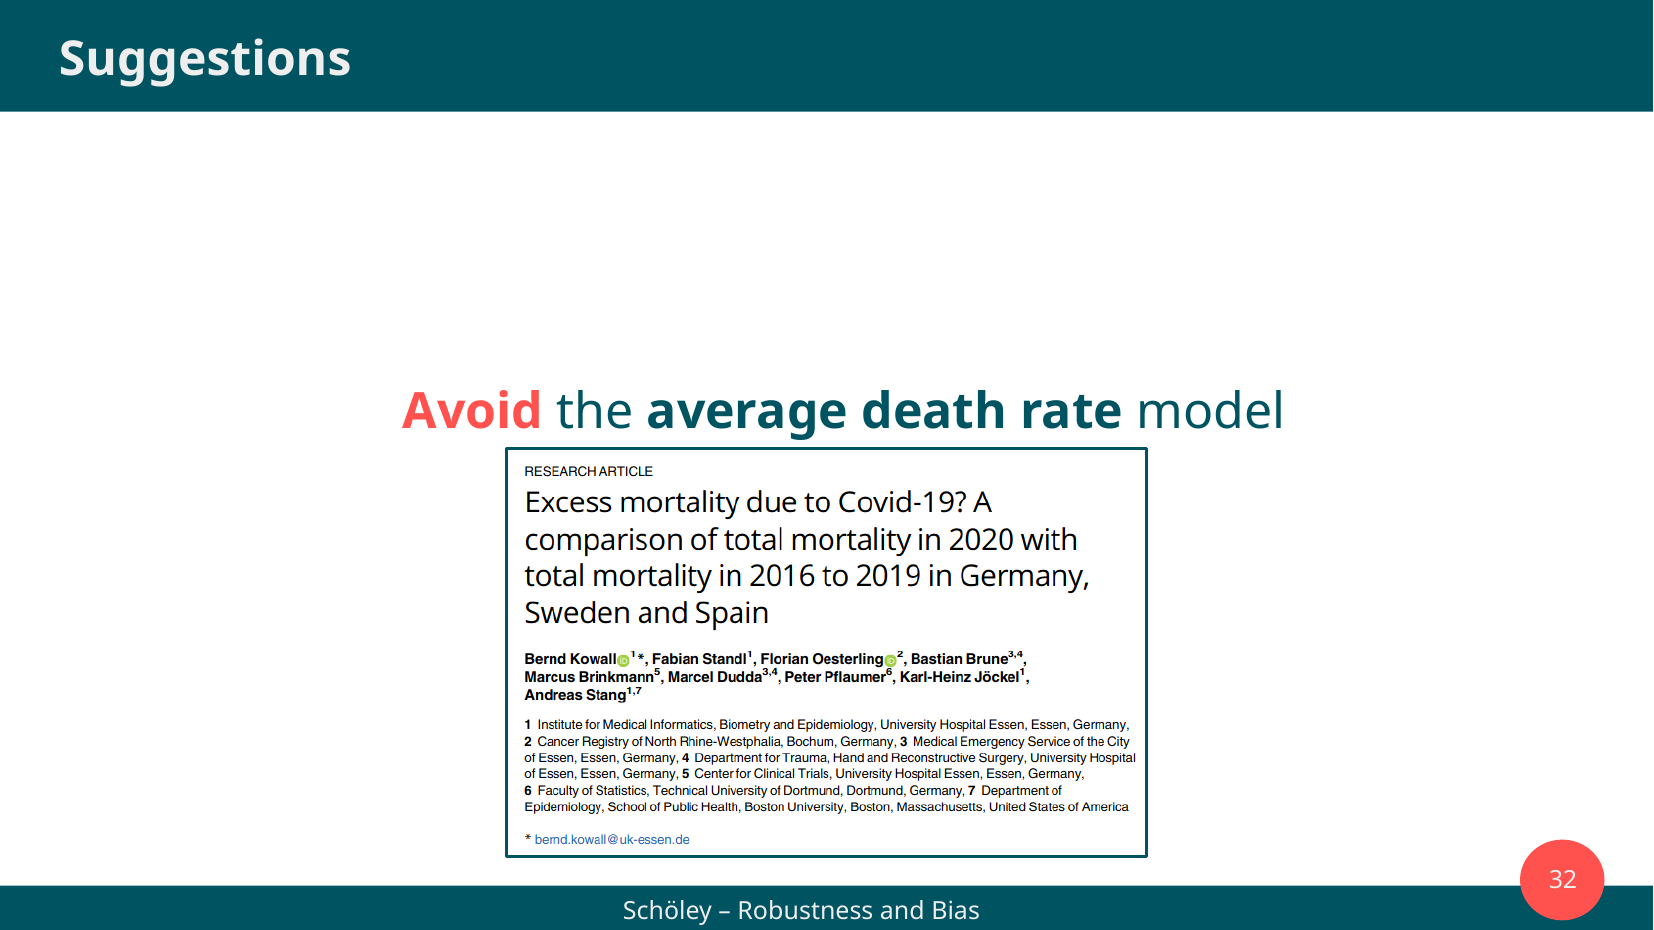

# Suggestions
Avoid the average death rate model
32
Schöley – Robustness and Bias